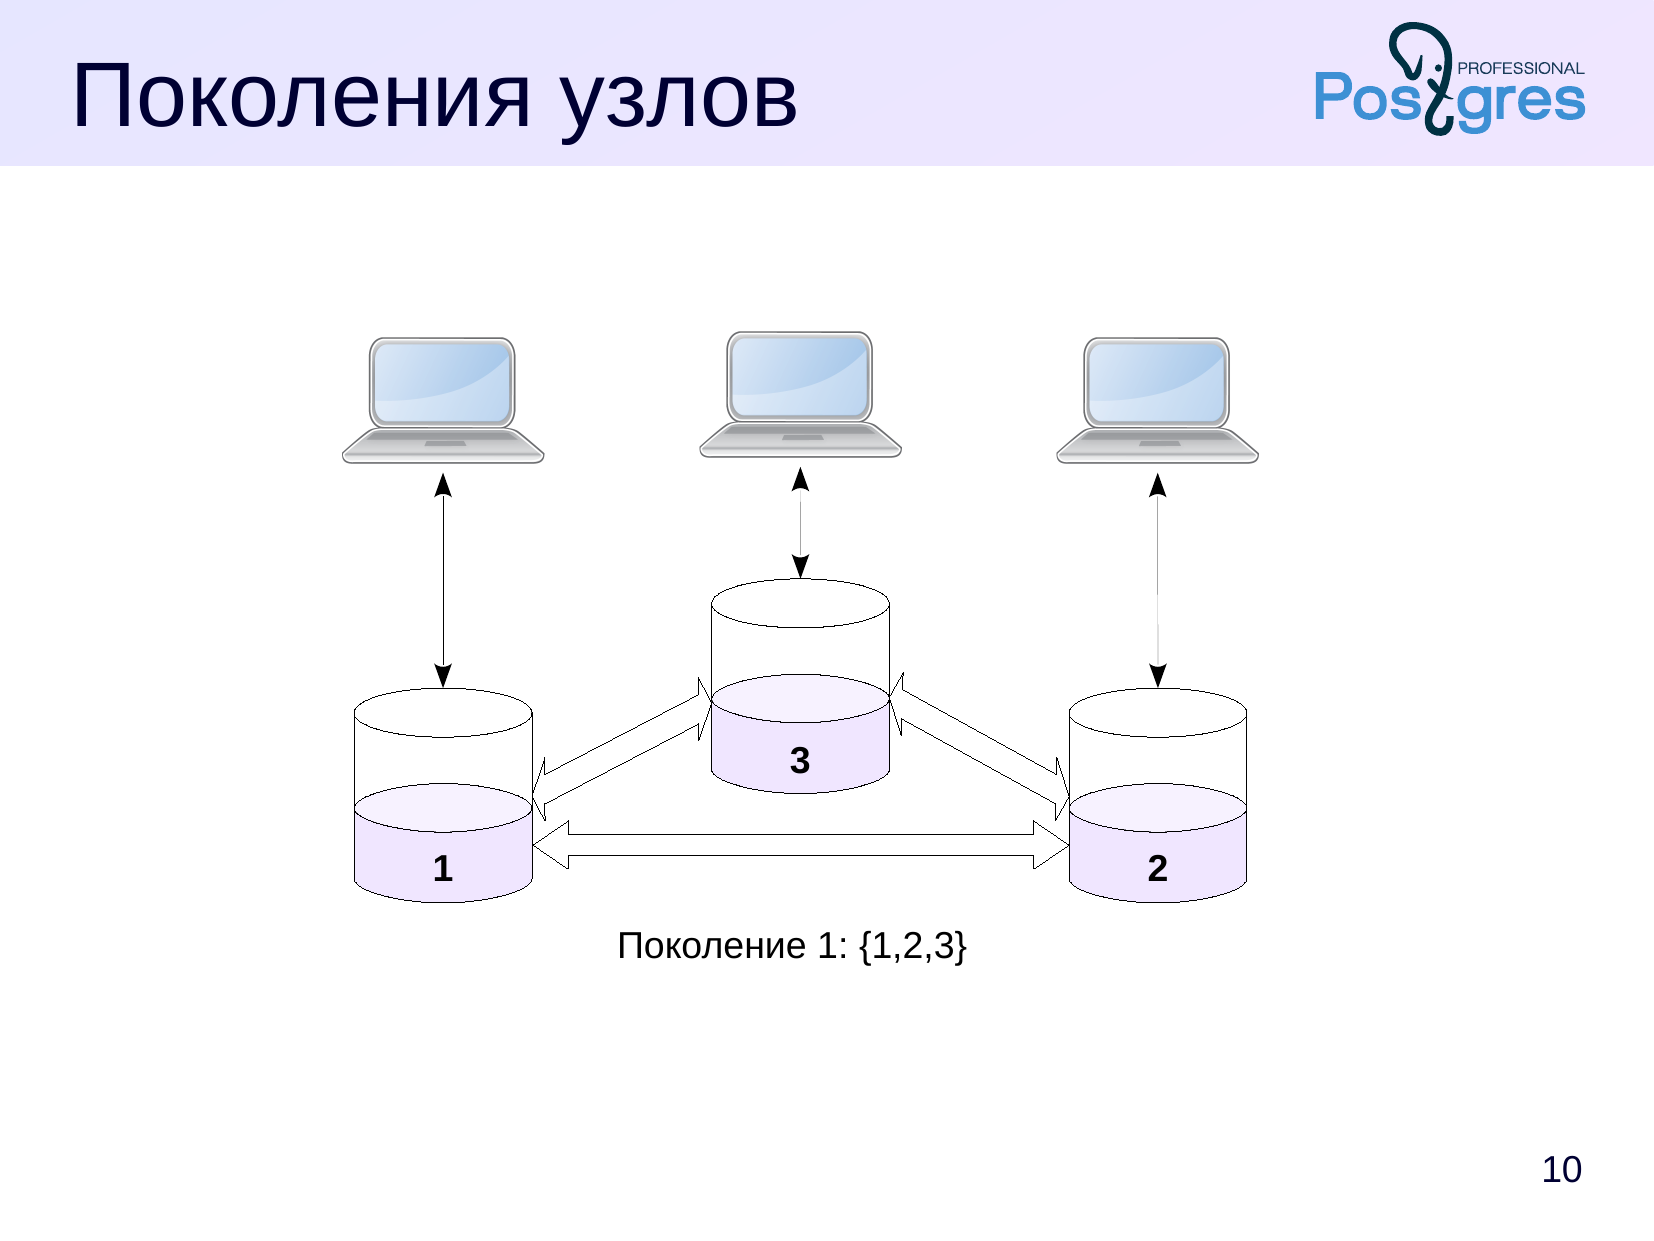

# Поколения узлов
3
1
2
Поколение 1: {1,2,3}